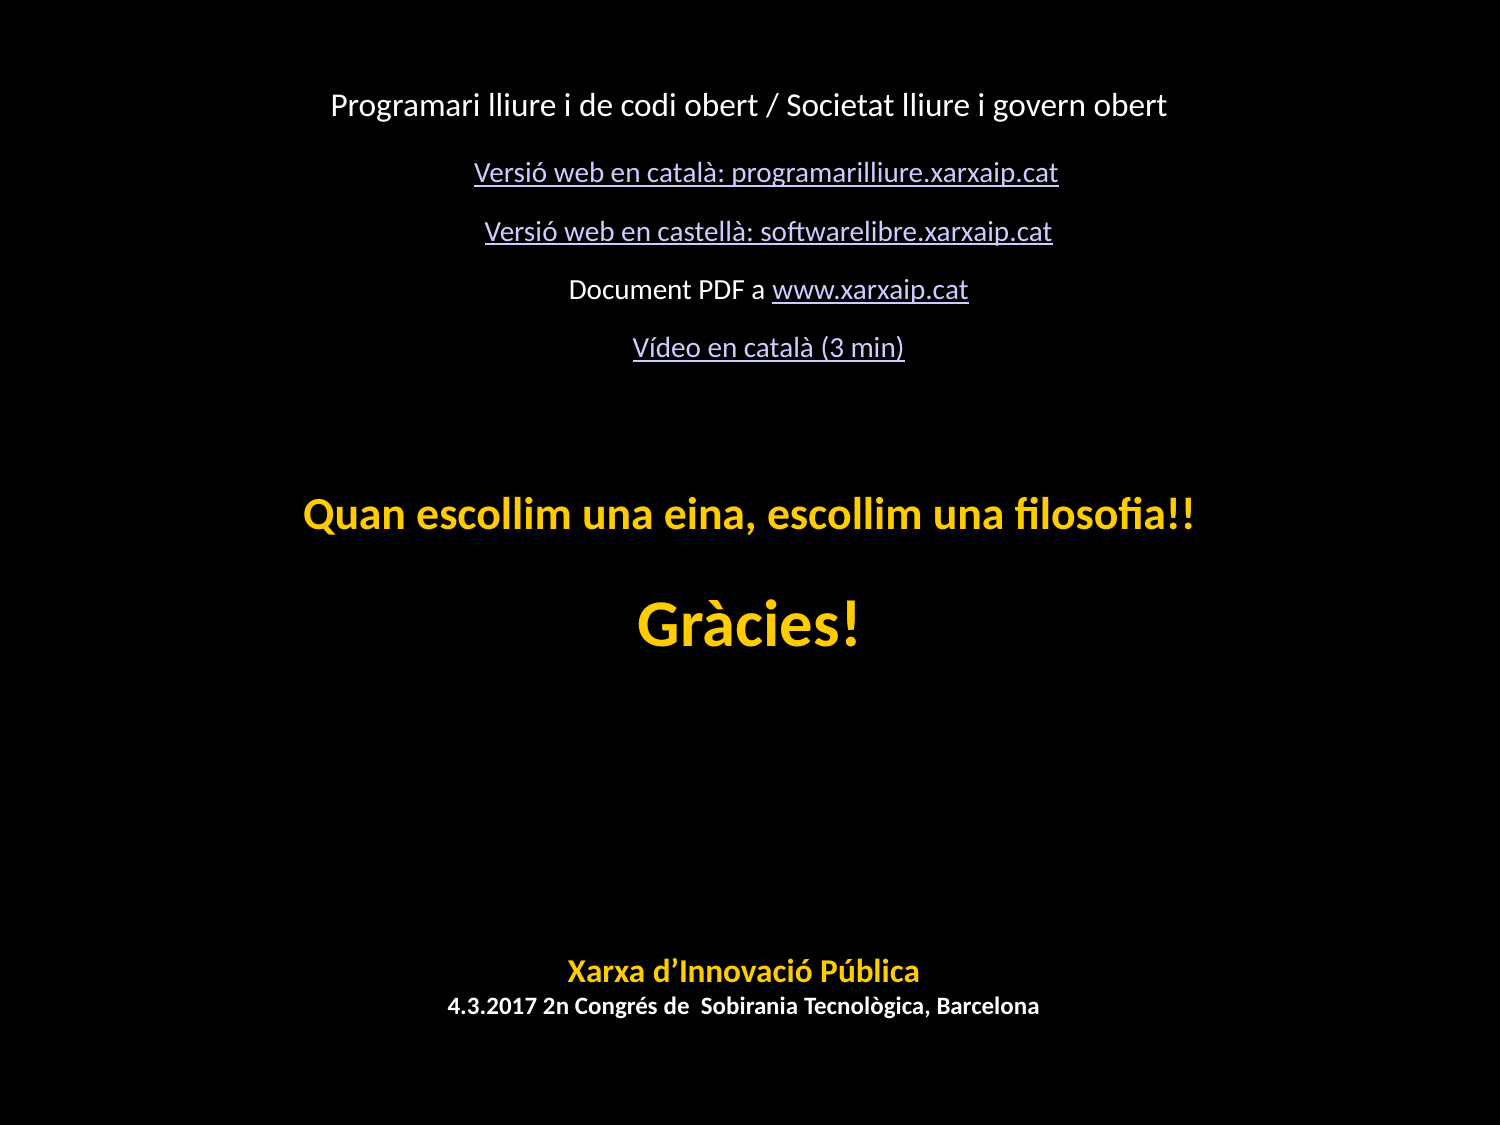

Programari lliure i de codi obert / Societat lliure i govern obert
Versió web en català: programarilliure.xarxaip.cat
Versió web en castellà: softwarelibre.xarxaip.cat
Document PDF a www.xarxaip.cat
Vídeo en català (3 min)
Quan escollim una eina, escollim una filosofia!!
Gràcies!
Xarxa d’Innovació Pública
4.3.2017 2n Congrés de Sobirania Tecnològica, Barcelona